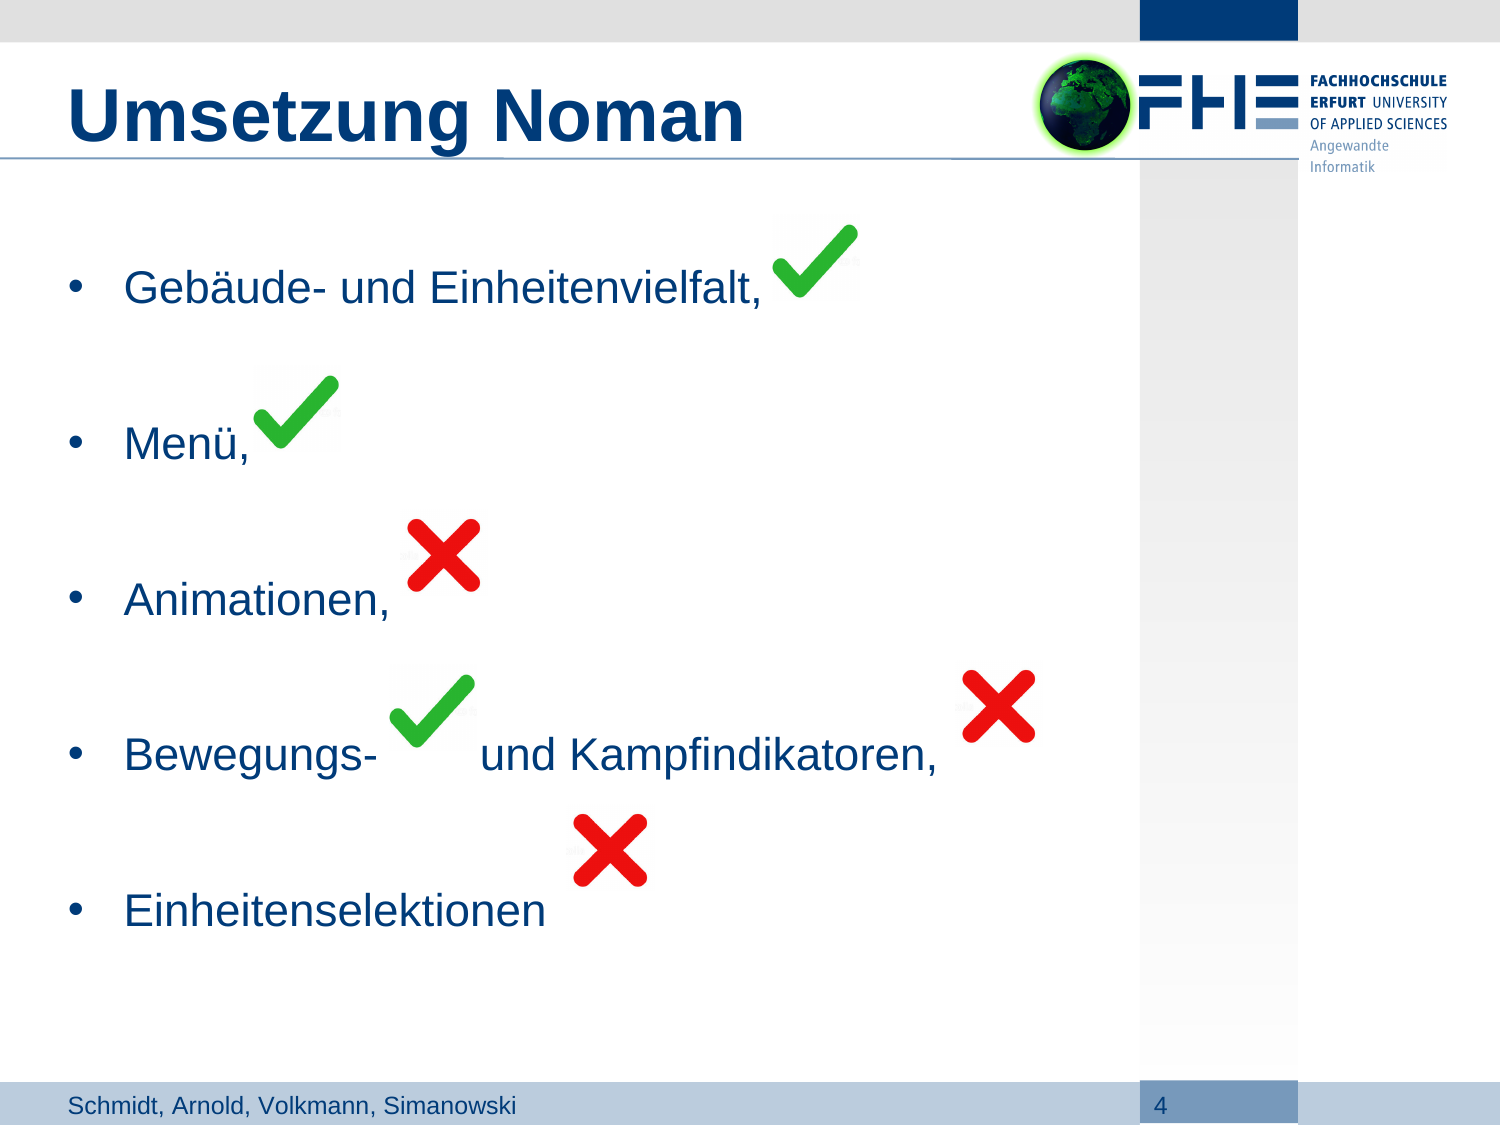

# Umsetzung Noman
Gebäude- und Einheitenvielfalt,
Menü,
Animationen,
Bewegungs- und Kampfindikatoren,
Einheitenselektionen